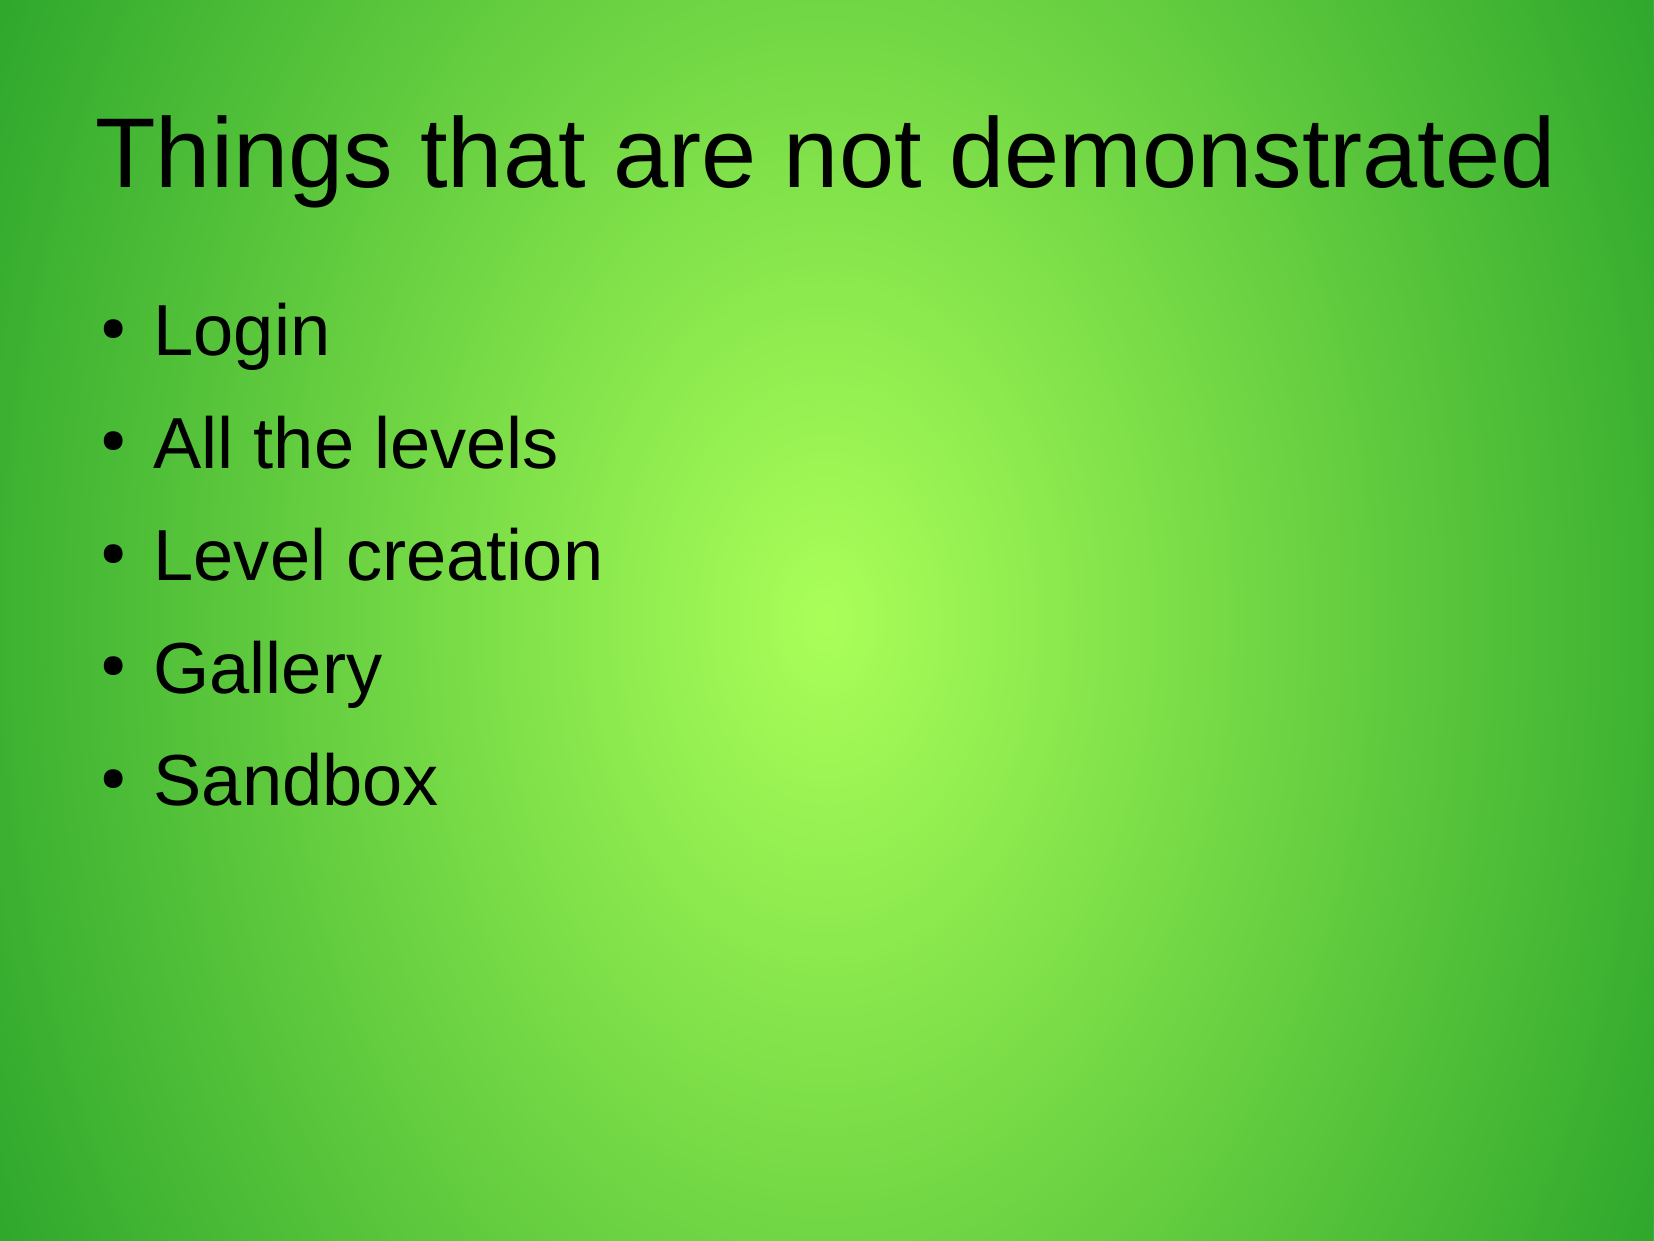

# Things that are not demonstrated
Login
All the levels
Level creation
Gallery
Sandbox